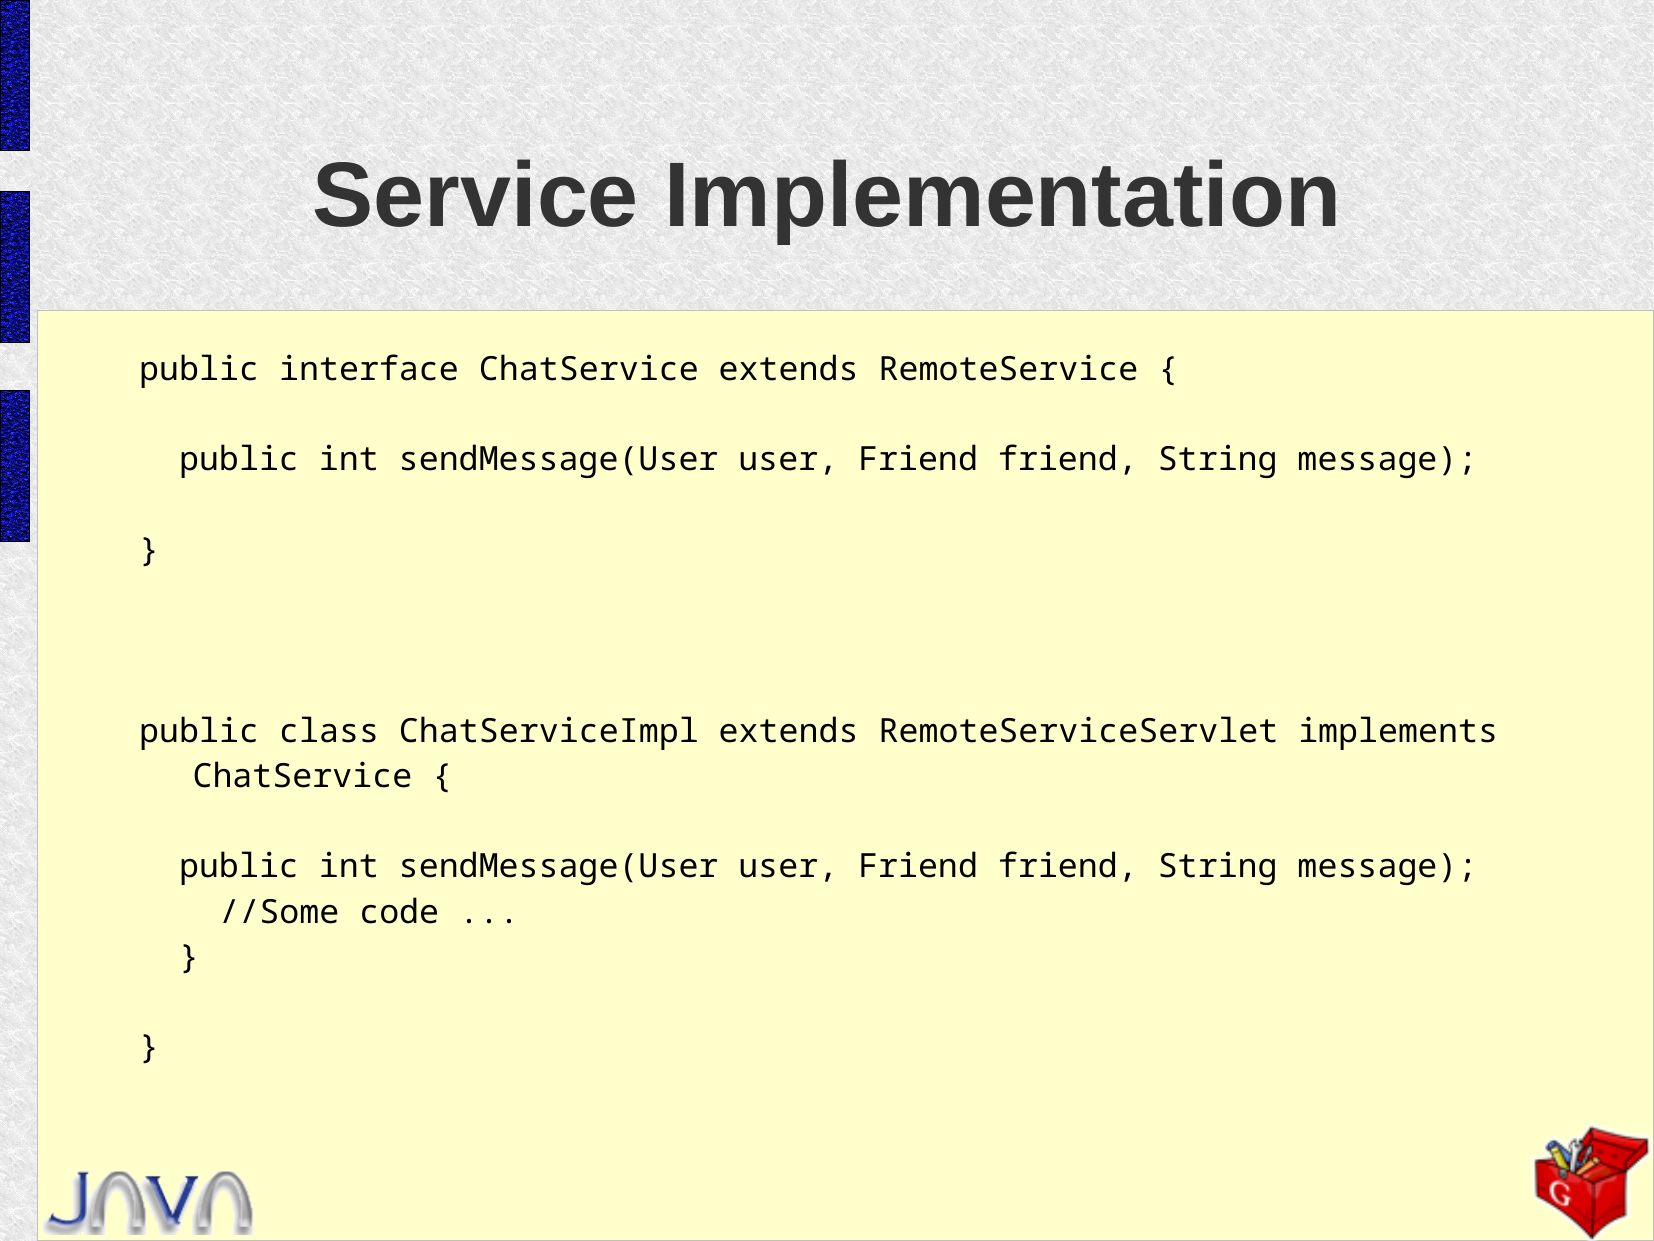

# Service Implementation
public interface ChatService extends RemoteService {
 public int sendMessage(User user, Friend friend, String message);
}
public class ChatServiceImpl extends RemoteServiceServlet implements ChatService {
 public int sendMessage(User user, Friend friend, String message);
 //Some code ...
 }
}